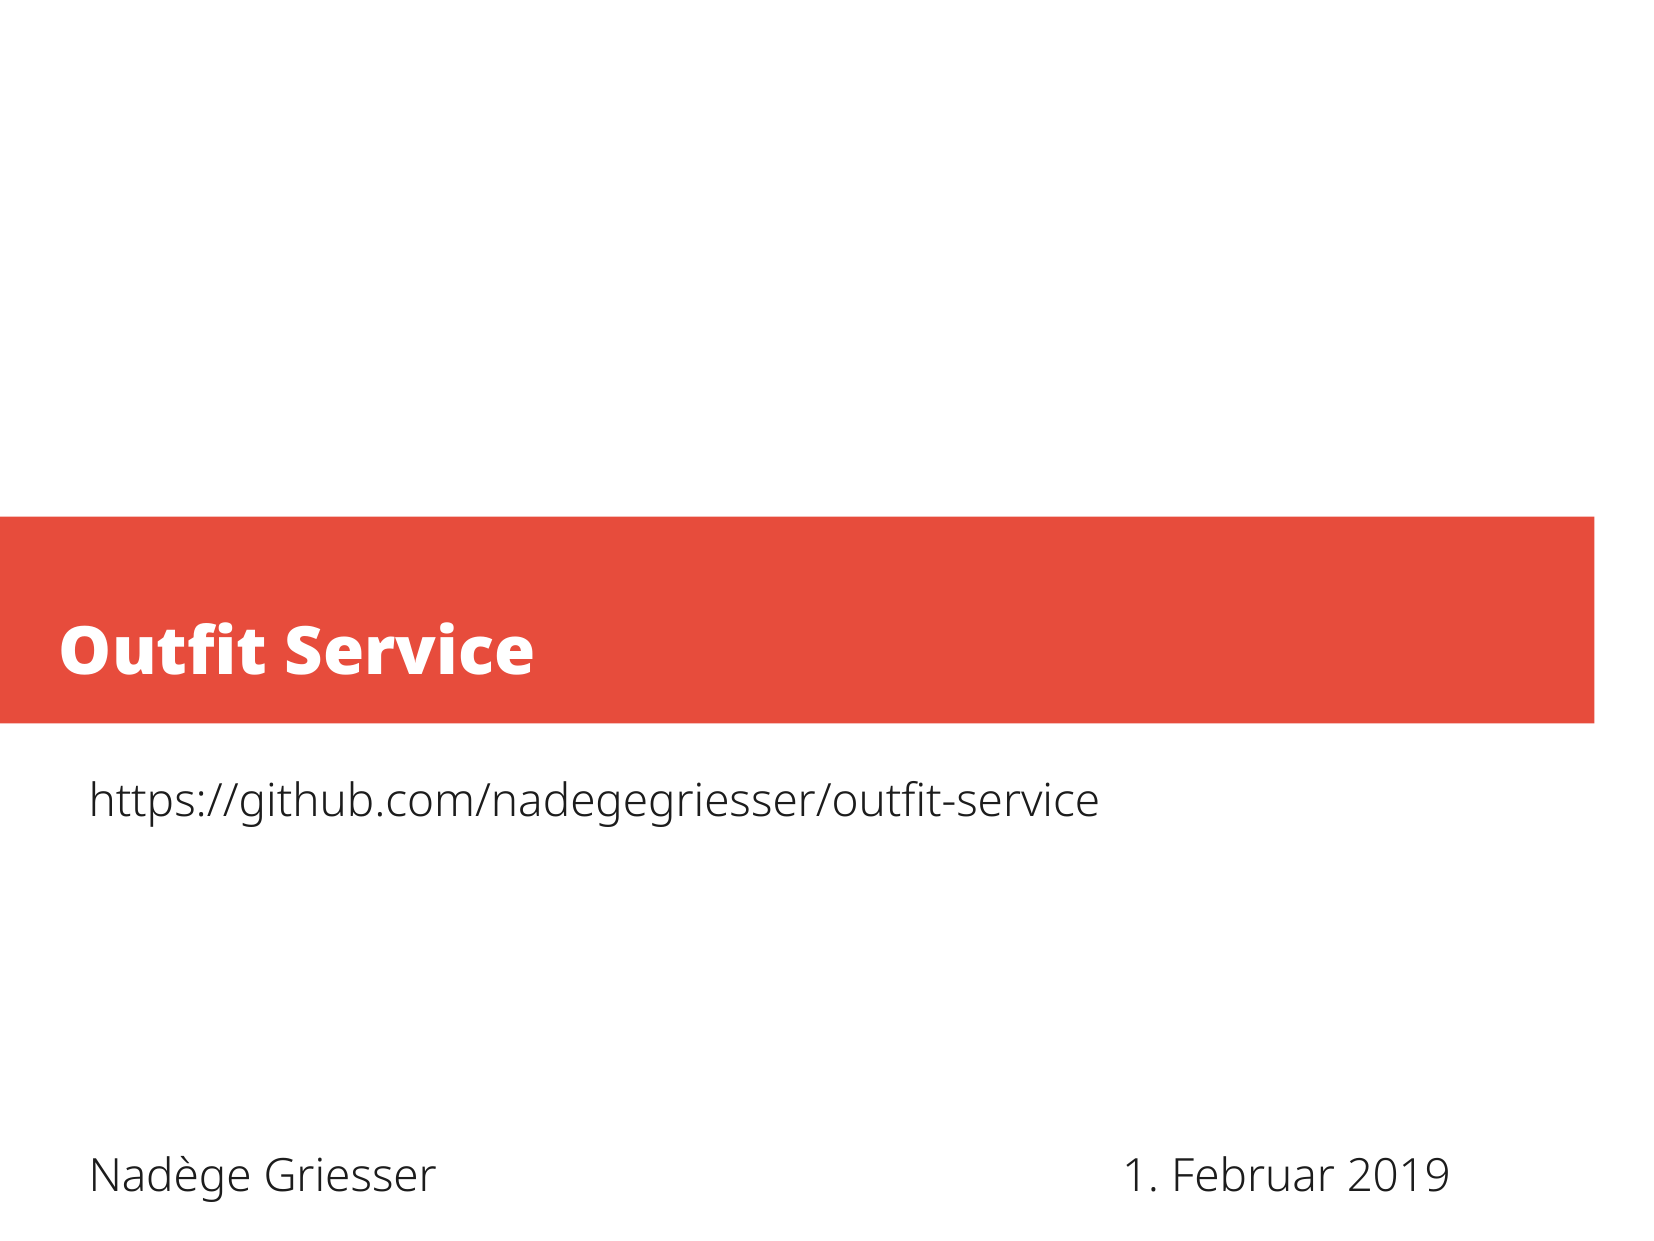

# Outfit Service
https://github.com/nadegegriesser/outfit-service
Nadège Griesser										1. Februar 2019